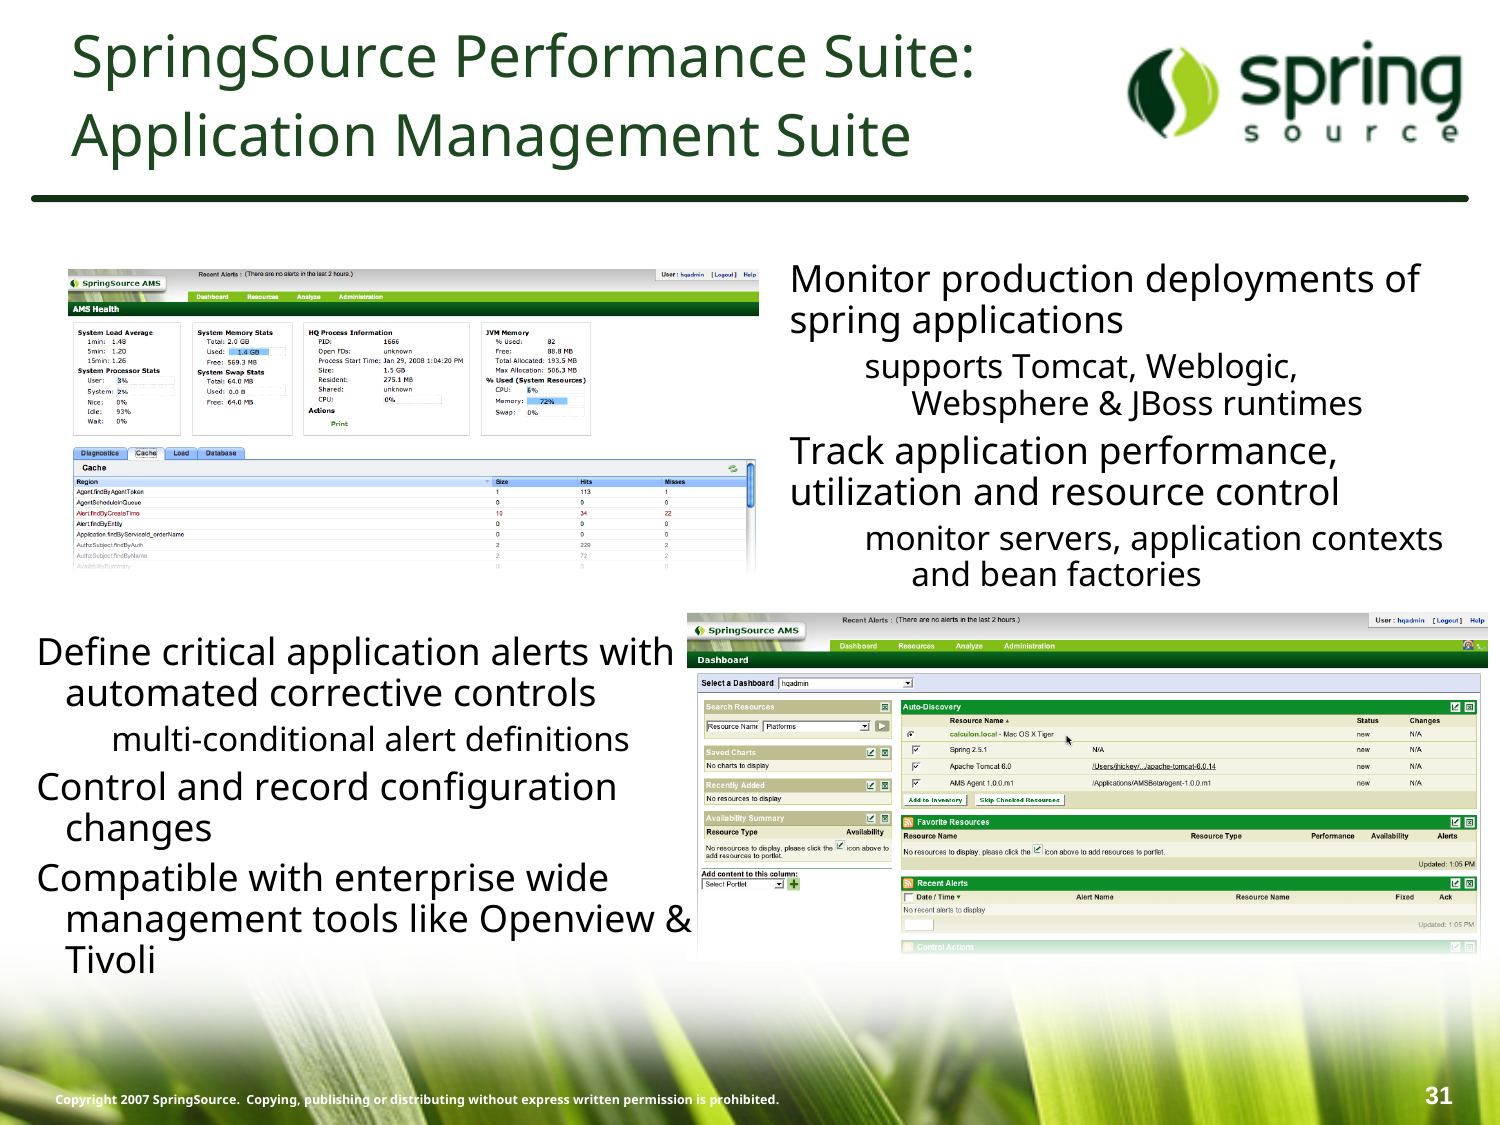

# SpringSource Performance Suite: Application Management Suite
Monitor production deployments of spring applications
supports Tomcat, Weblogic, Websphere & JBoss runtimes
Track application performance, utilization and resource control
monitor servers, application contexts and bean factories
Define critical application alerts with automated corrective controls
multi-conditional alert definitions
Control and record configuration changes
Compatible with enterprise wide management tools like Openview & Tivoli